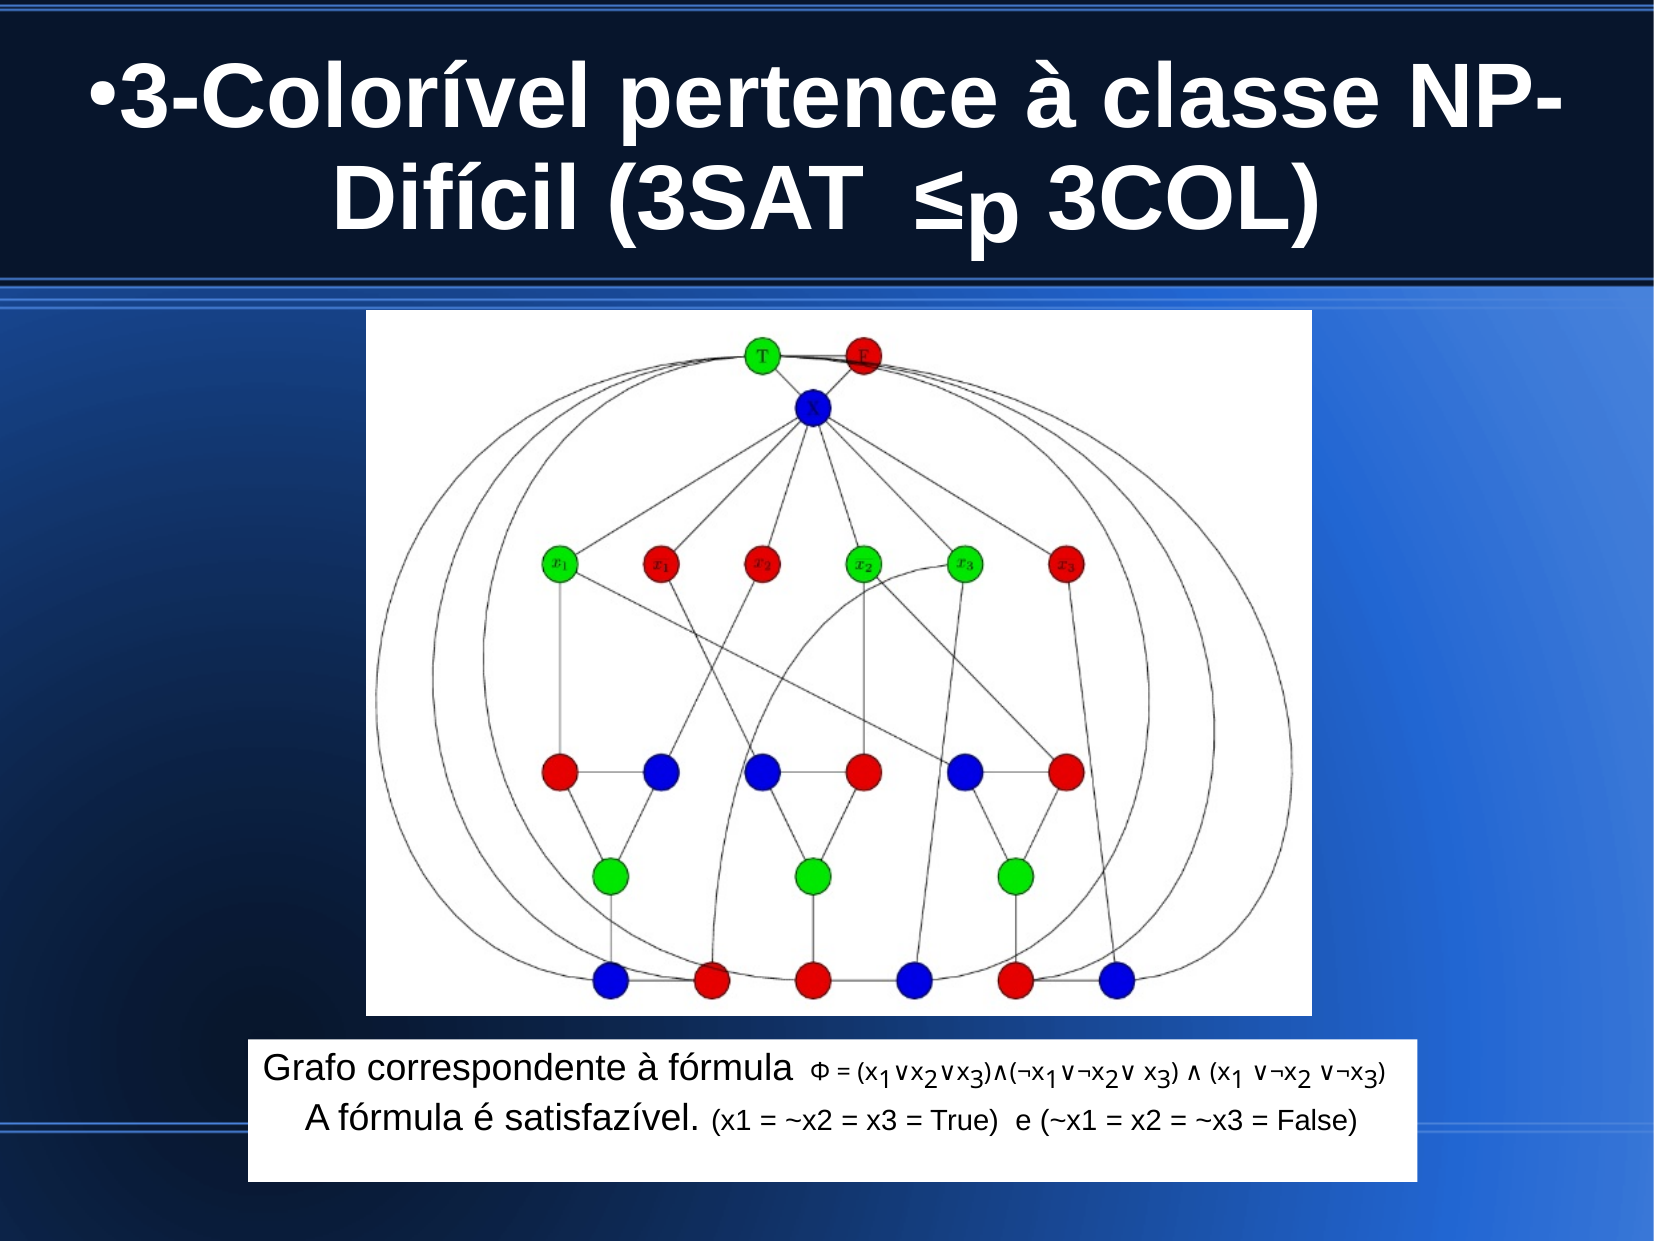

# 3-Colorível pertence à classe NP-Difícil (3SAT ≤p 3COL)
Grafo correspondente à fórmula Φ = (x1∨x2∨x3)∧(¬x1∨¬x2∨ x3) ∧ (x1 ∨¬x2 ∨¬x3)
 A fórmula é satisfazível. (x1 = ~x2 = x3 = True) e (~x1 = x2 = ~x3 = False)